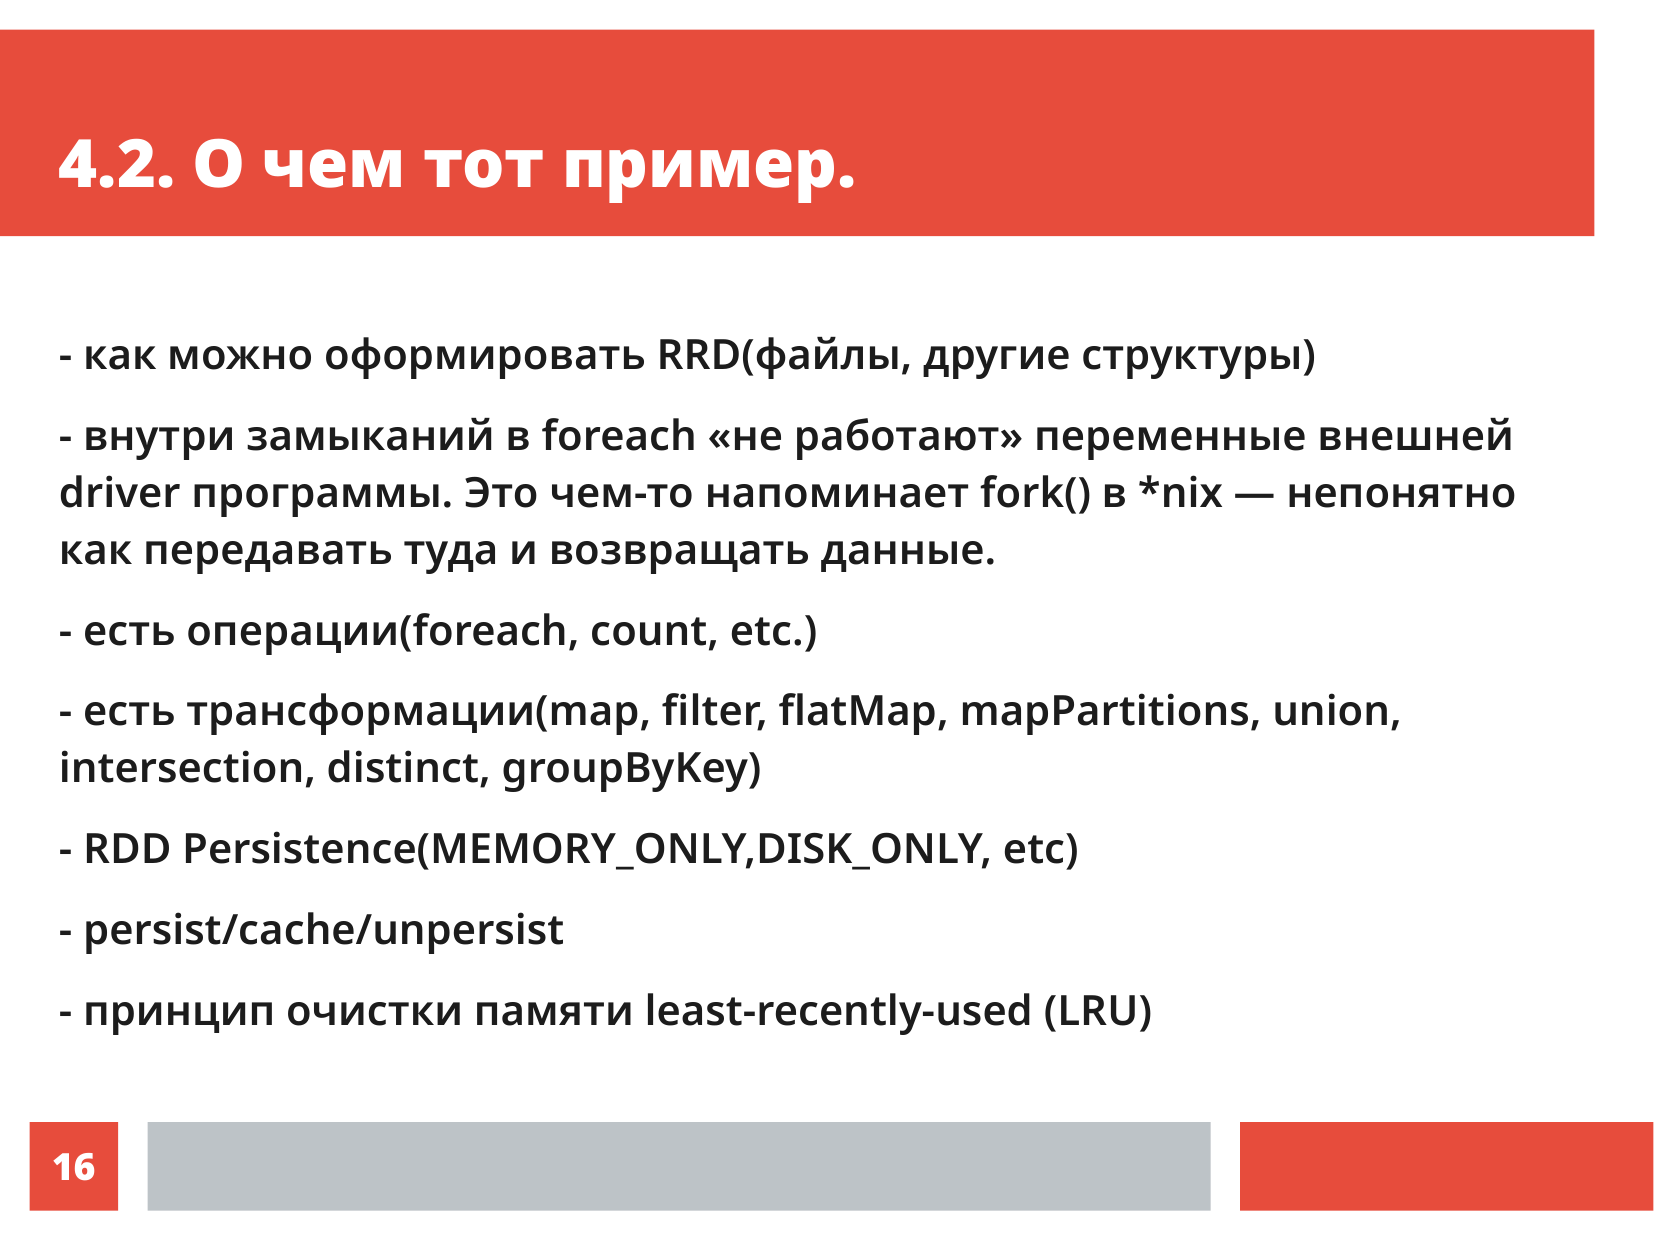

# 4.2. О чем тот пример.
- как можно оформировать RRD(файлы, другие структуры)
- внутри замыканий в foreach «не работают» переменные внешней driver программы. Это чем-то напоминает fork() в *nix — непонятно как передавать туда и возвращать данные.
- есть операции(foreach, count, etc.)
- есть трансформации(map, filter, flatMap, mapPartitions, union, intersection, distinct, groupByKey)
- RDD Persistence(MEMORY_ONLY,DISK_ONLY, etc)
- persist/cache/unpersist
- принцип очистки памяти least-recently-used (LRU)
16